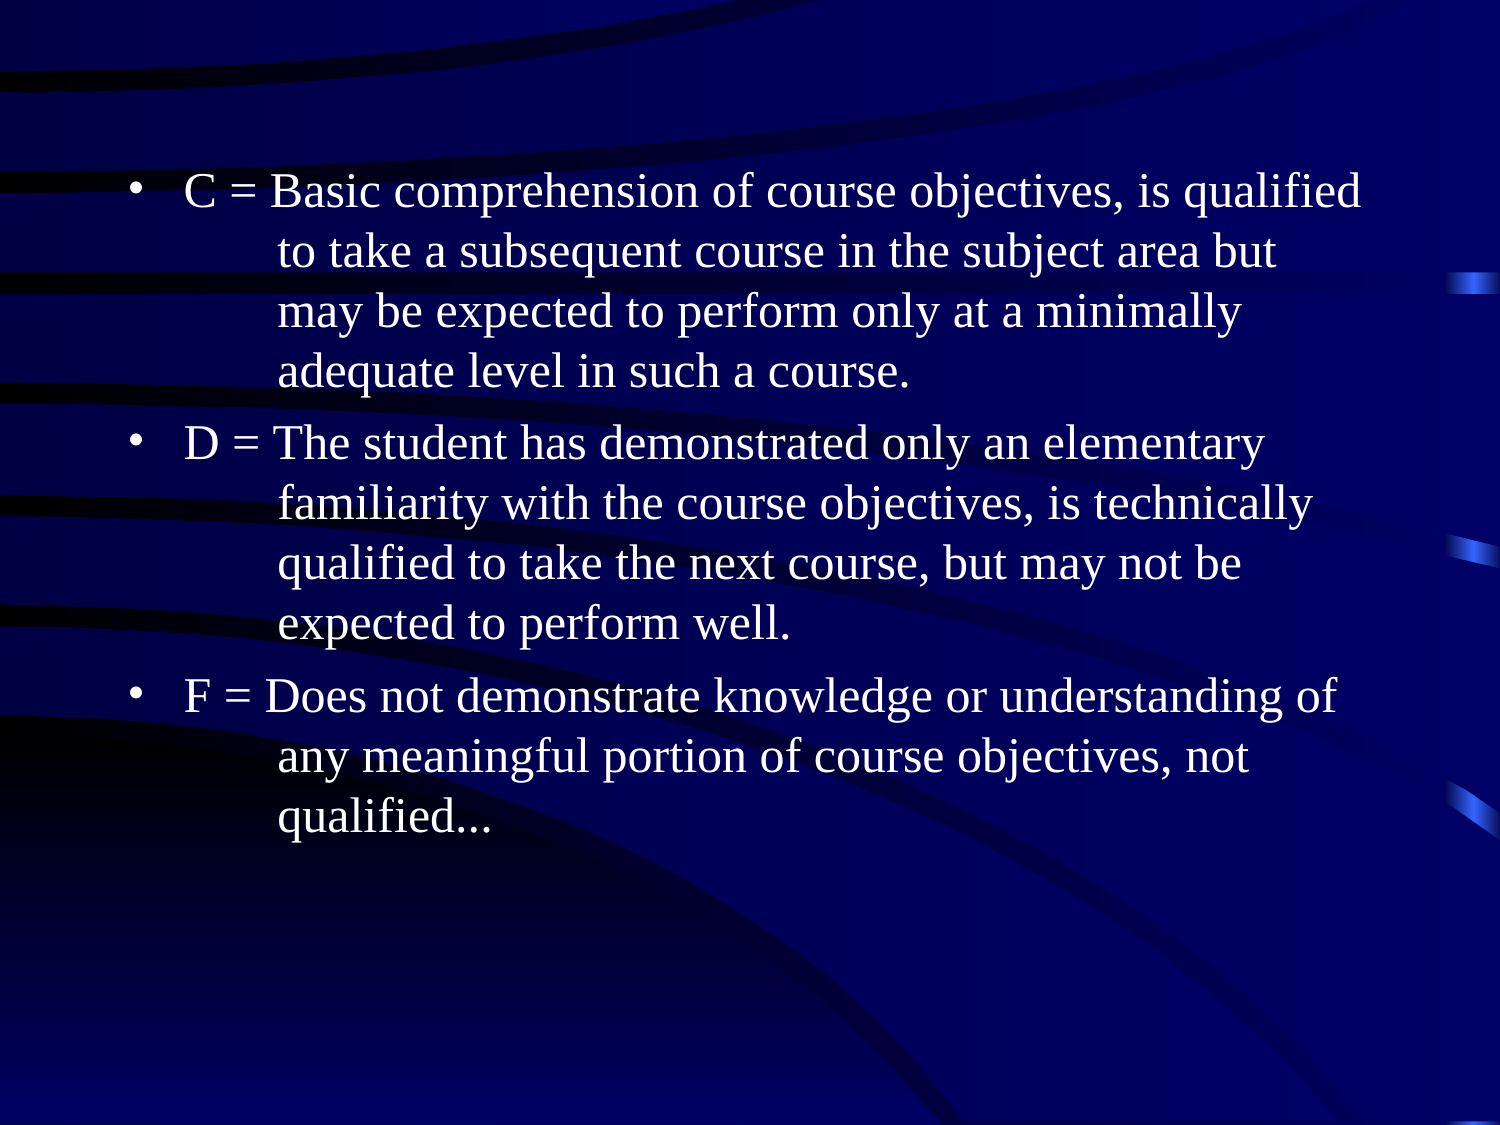

#
C = Basic comprehension of course objectives, is qualified 	to take a subsequent course in the subject area but 		may be expected to perform only at a minimally 		adequate level in such a course.
D = The student has demonstrated only an elementary 		familiarity with the course objectives, is technically 		qualified to take the next course, but may not be 		expected to perform well.
F = Does not demonstrate knowledge or understanding of 	any meaningful portion of course objectives, not 		qualified...